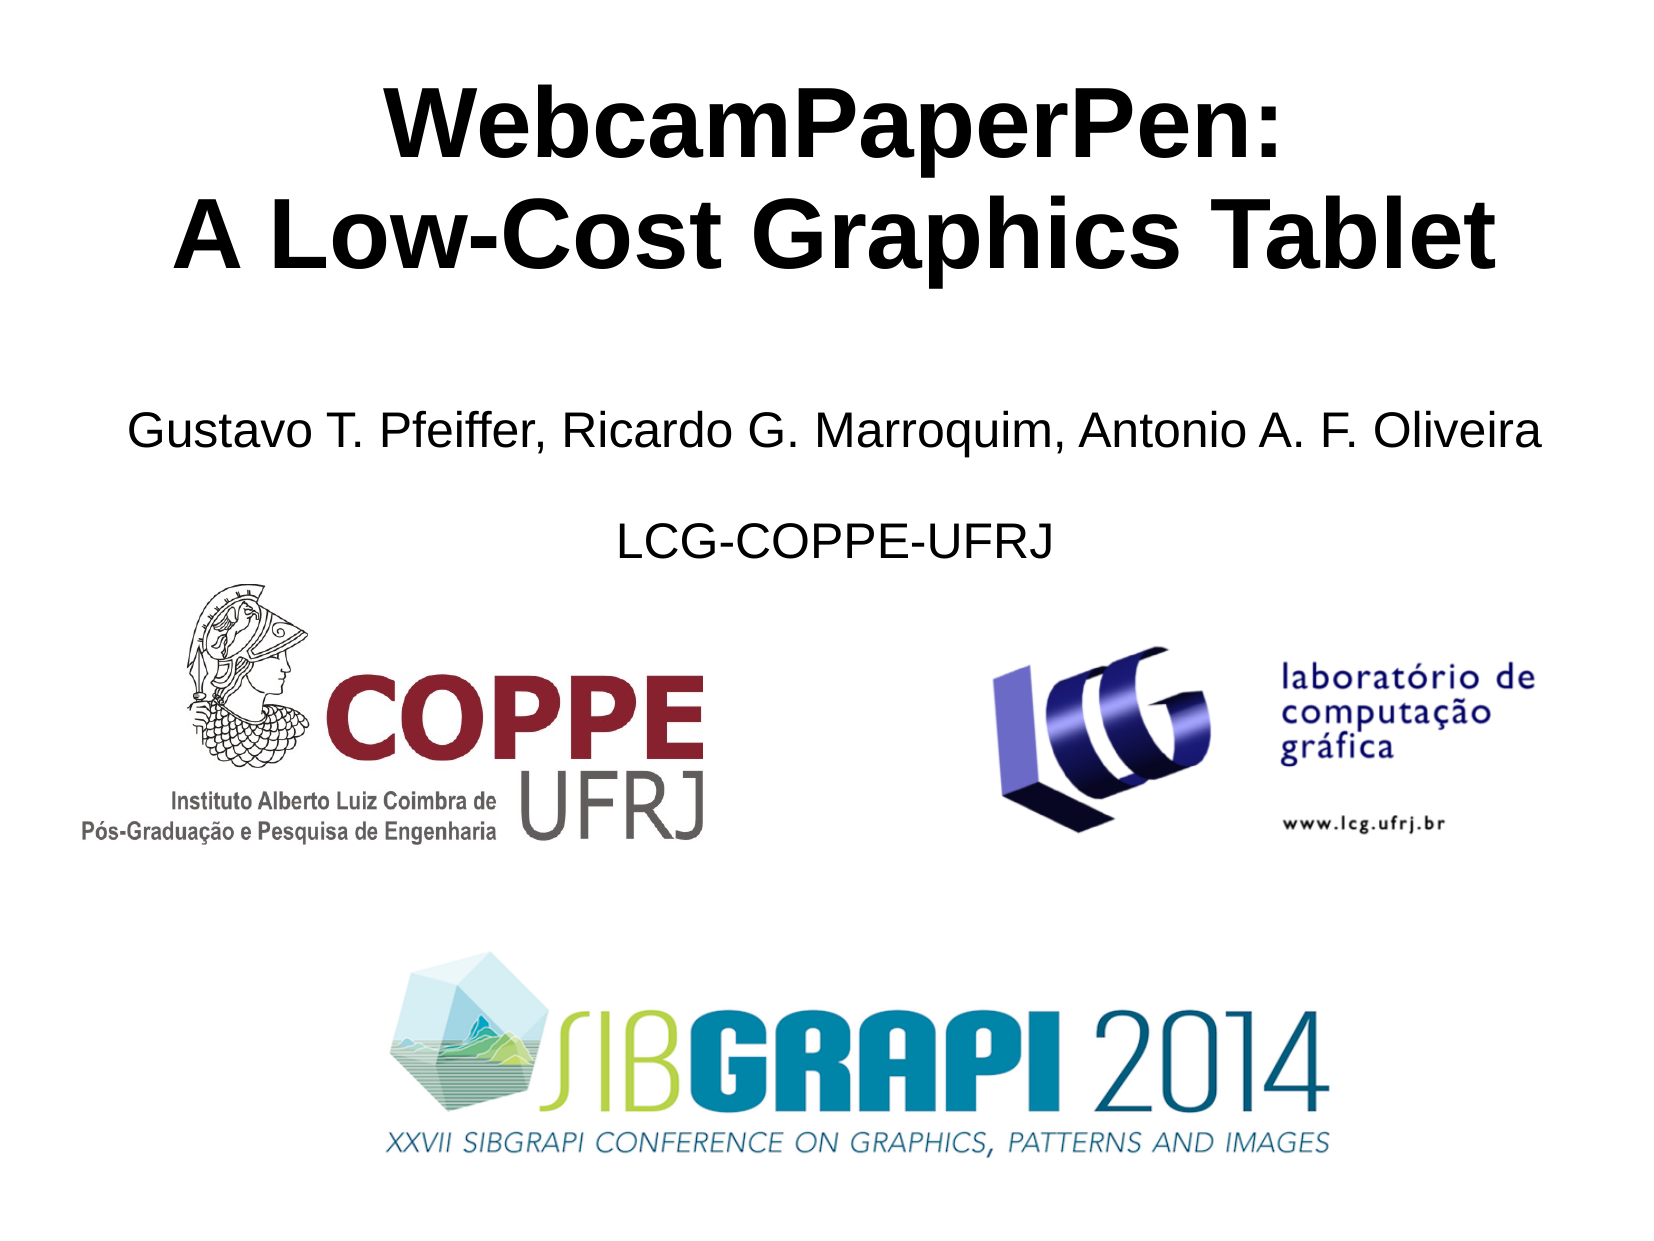

WebcamPaperPen:
A Low-Cost Graphics Tablet
Gustavo T. Pfeiffer, Ricardo G. Marroquim, Antonio A. F. Oliveira
LCG-COPPE-UFRJ